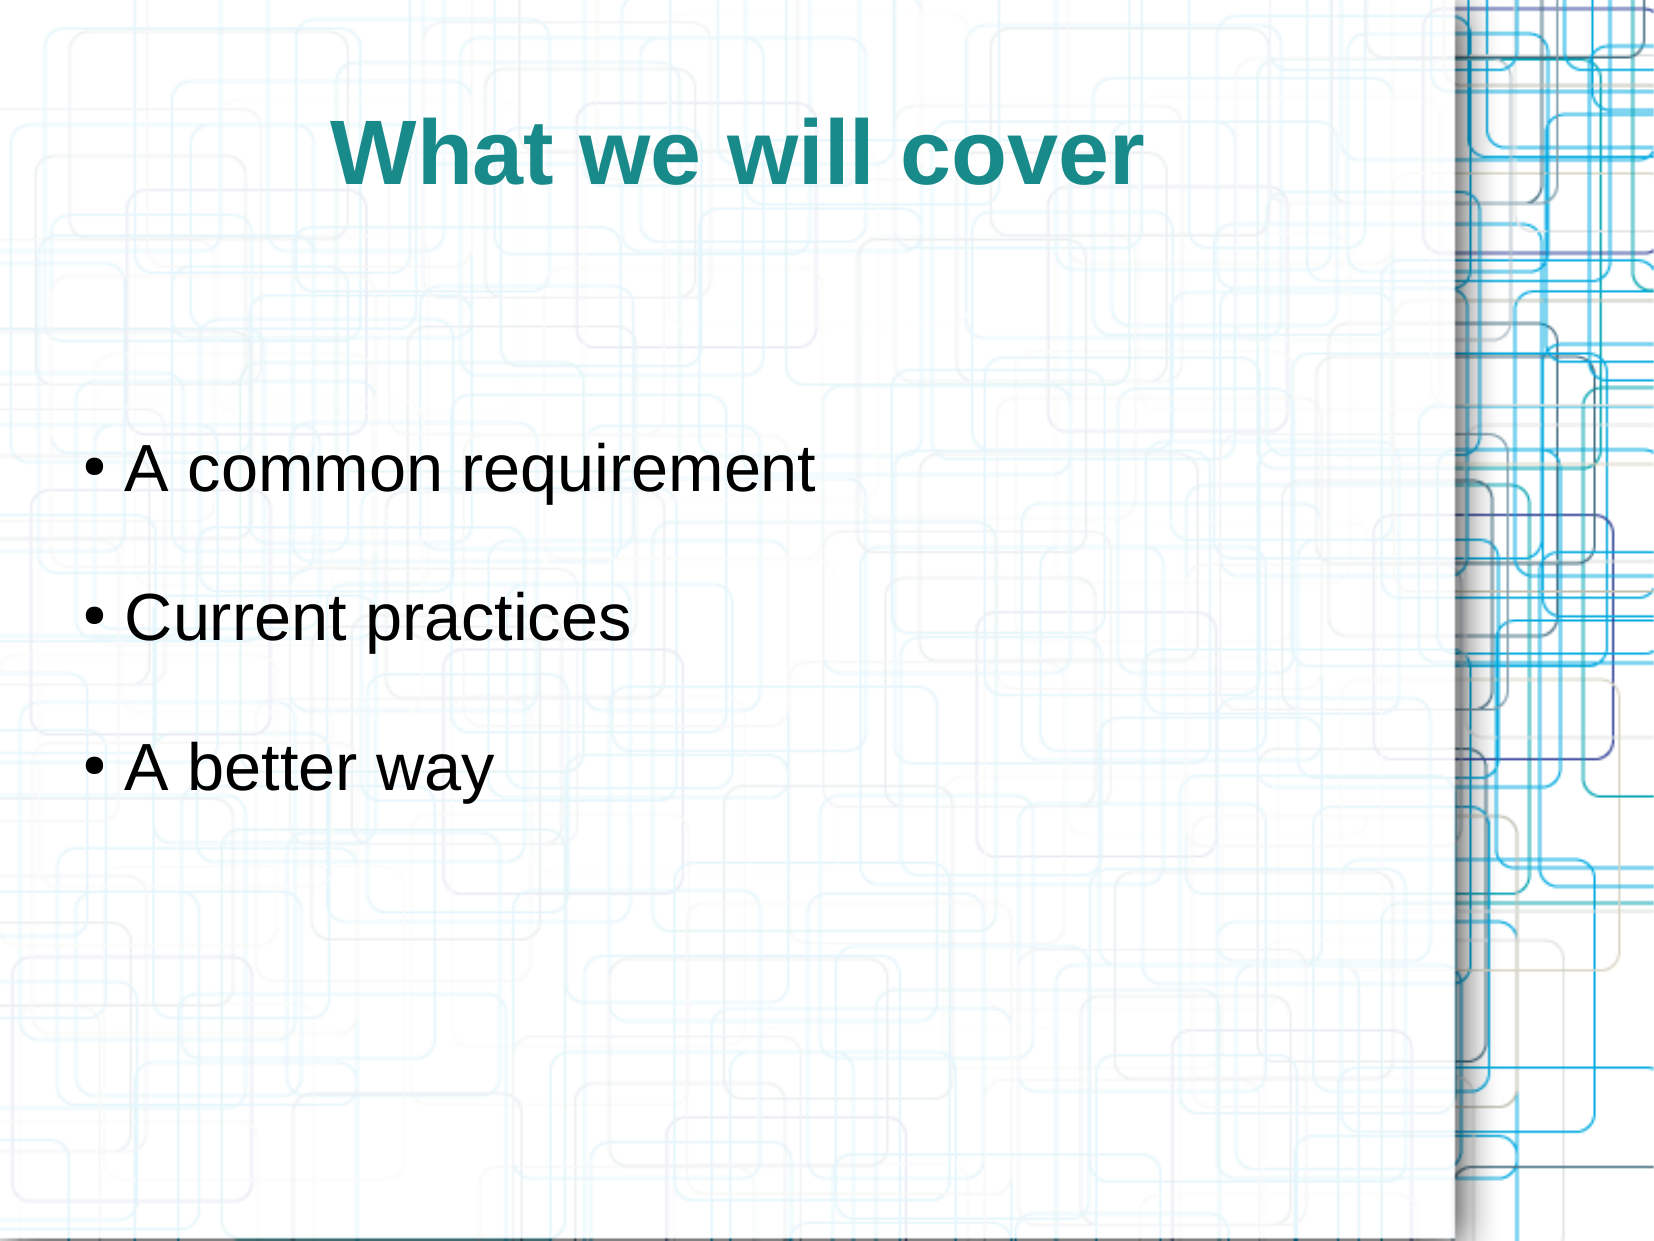

# What we will cover
 A common requirement
 Current practices
 A better way